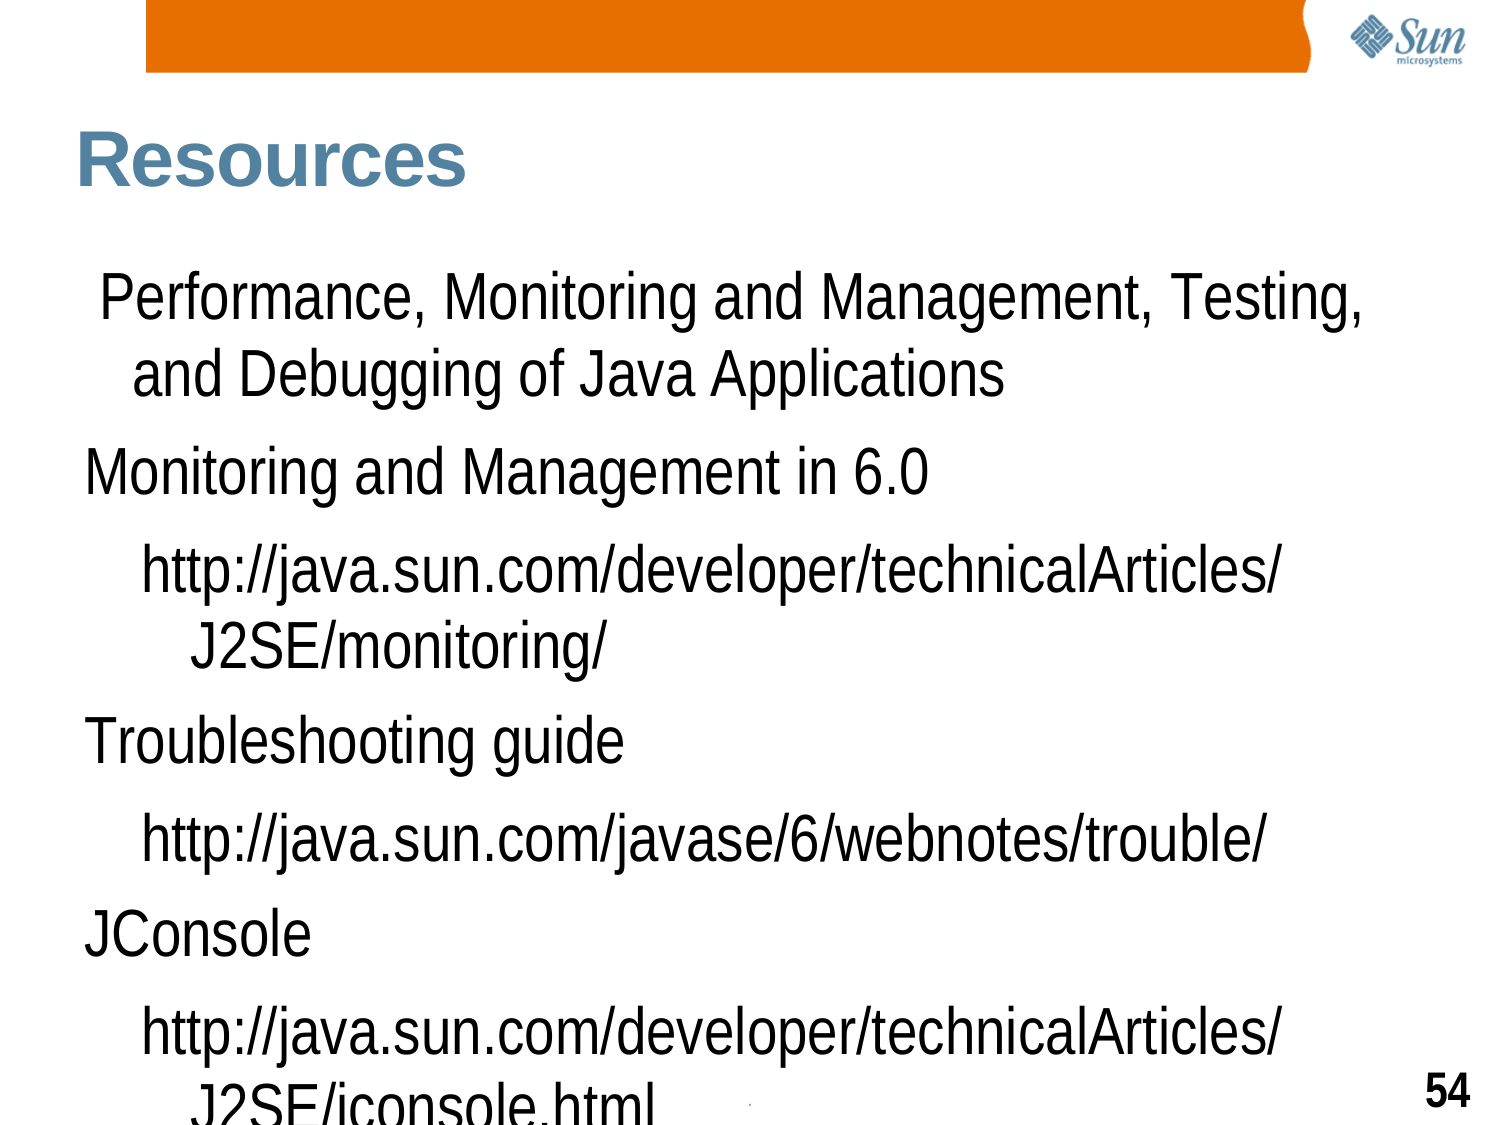

# Resources
 Performance, Monitoring and Management, Testing, and Debugging of Java Applications
Monitoring and Management in 6.0
http://java.sun.com/developer/technicalArticles/J2SE/monitoring/
Troubleshooting guide
http://java.sun.com/javase/6/webnotes/trouble/
JConsole
http://java.sun.com/developer/technicalArticles/J2SE/jconsole.html